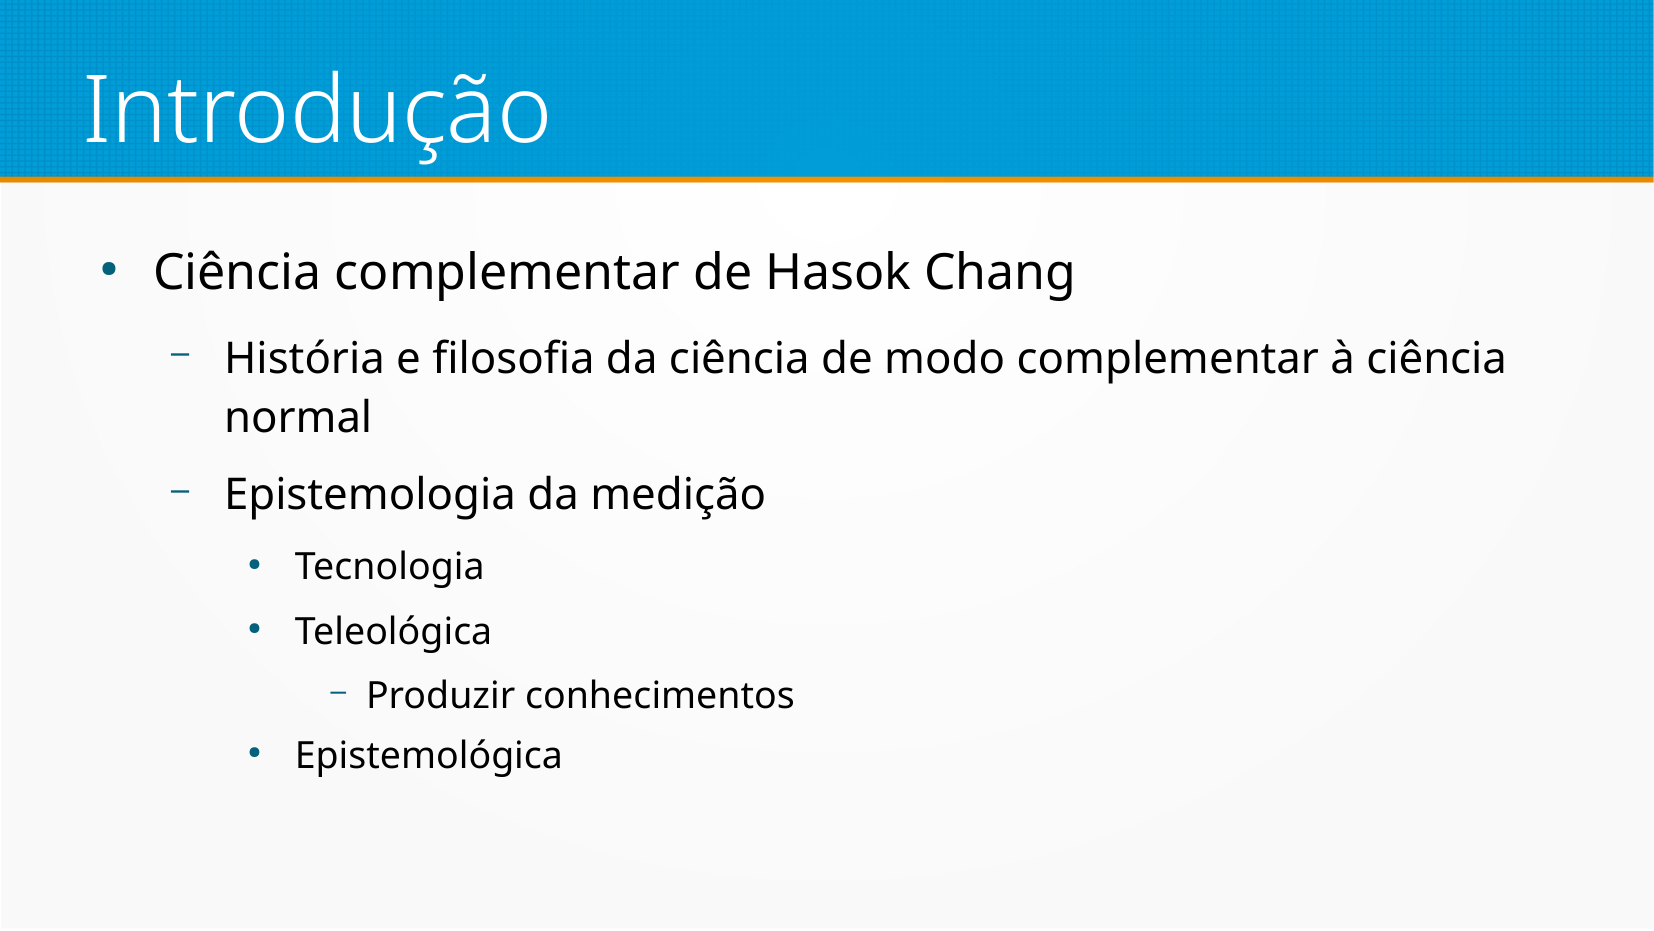

# Introdução
Ciência complementar de Hasok Chang
História e filosofia da ciência de modo complementar à ciência normal
Epistemologia da medição
Tecnologia
Teleológica
Produzir conhecimentos
Epistemológica